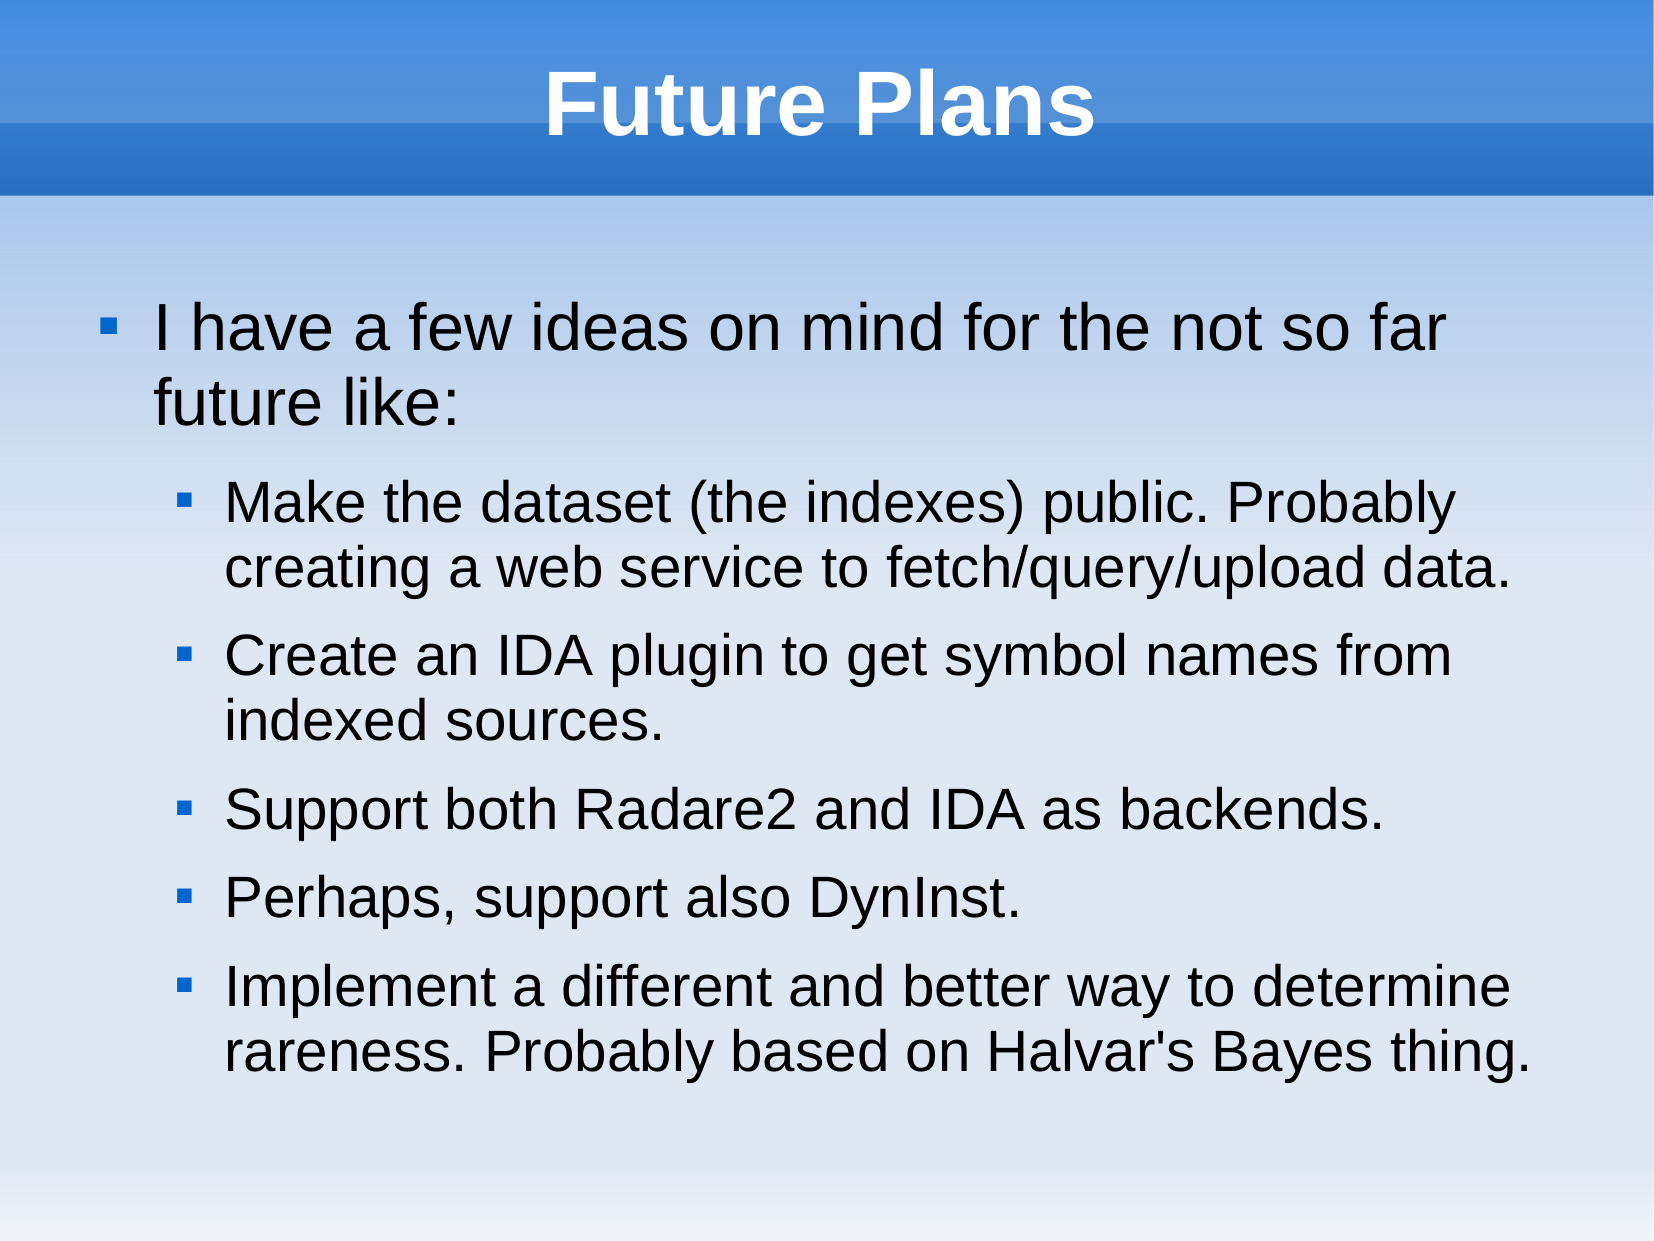

# Future Plans
I have a few ideas on mind for the not so far future like:
Make the dataset (the indexes) public. Probably creating a web service to fetch/query/upload data.
Create an IDA plugin to get symbol names from indexed sources.
Support both Radare2 and IDA as backends.
Perhaps, support also DynInst.
Implement a different and better way to determine rareness. Probably based on Halvar's Bayes thing.